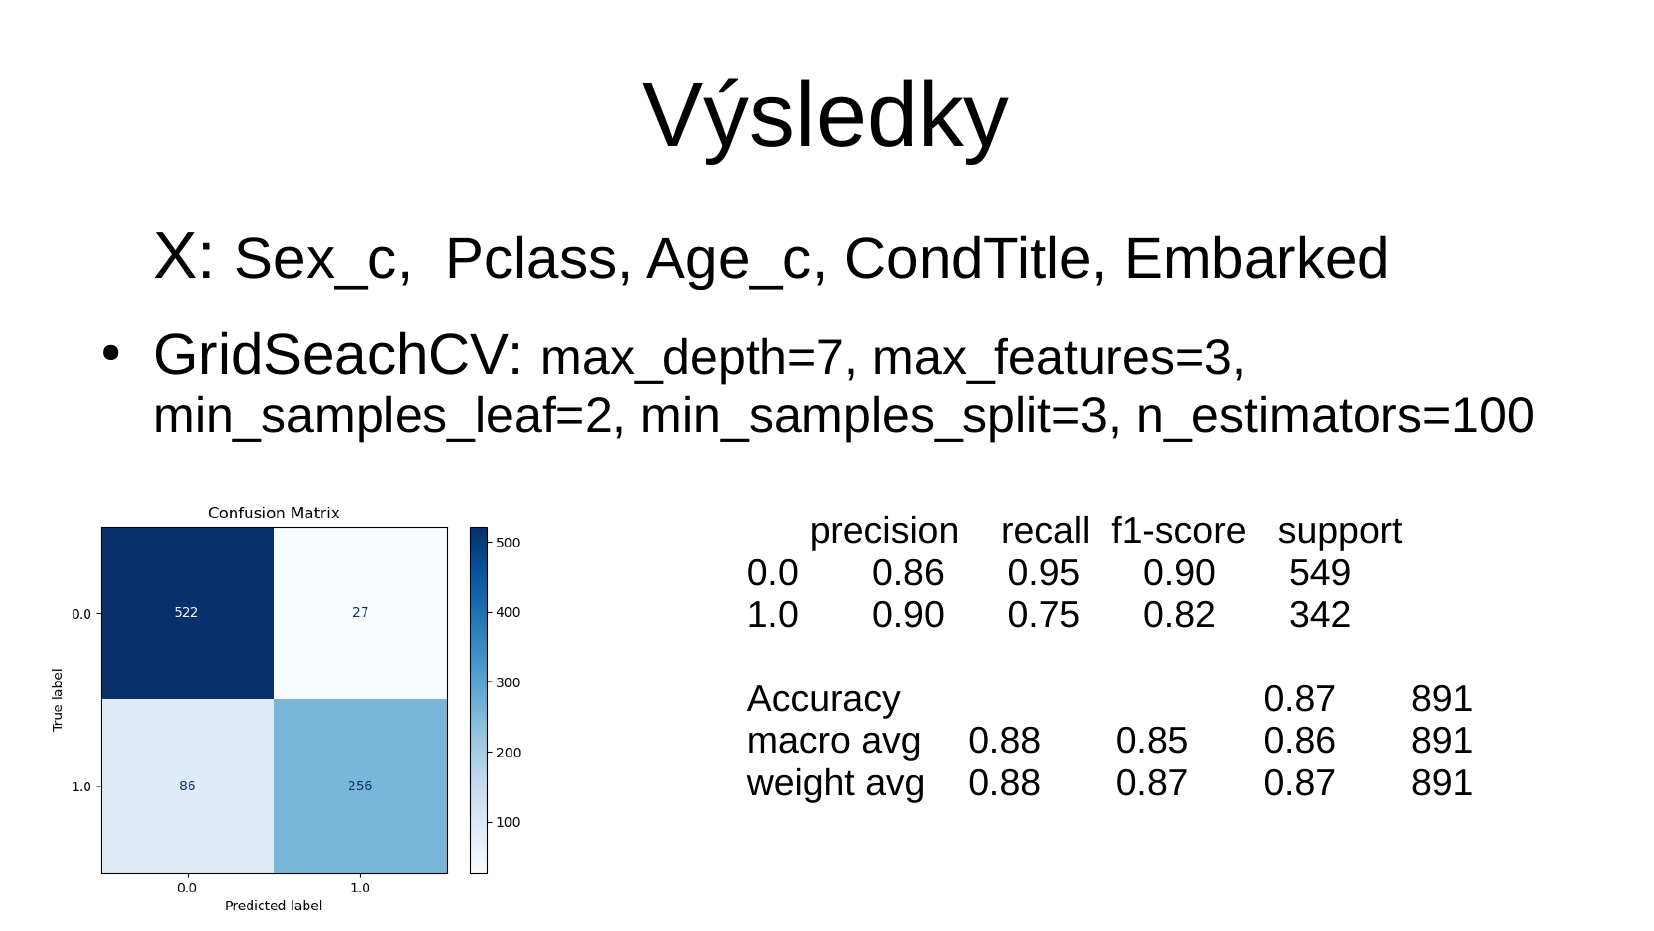

# Výsledky
X: Sex_c, Pclass, Age_c, CondTitle, Embarked
GridSeachCV: max_depth=7, max_features=3, min_samples_leaf=2, min_samples_split=3, n_estimators=100
 precision recall f1-score support
0.0 0.86 0.95 0.90 549
1.0 0.90 0.75 0.82 342
Accuracy 		0.87		891
macro avg	0.88		0.85		0.86		891
weight avg	0.88		0.87		0.87		891